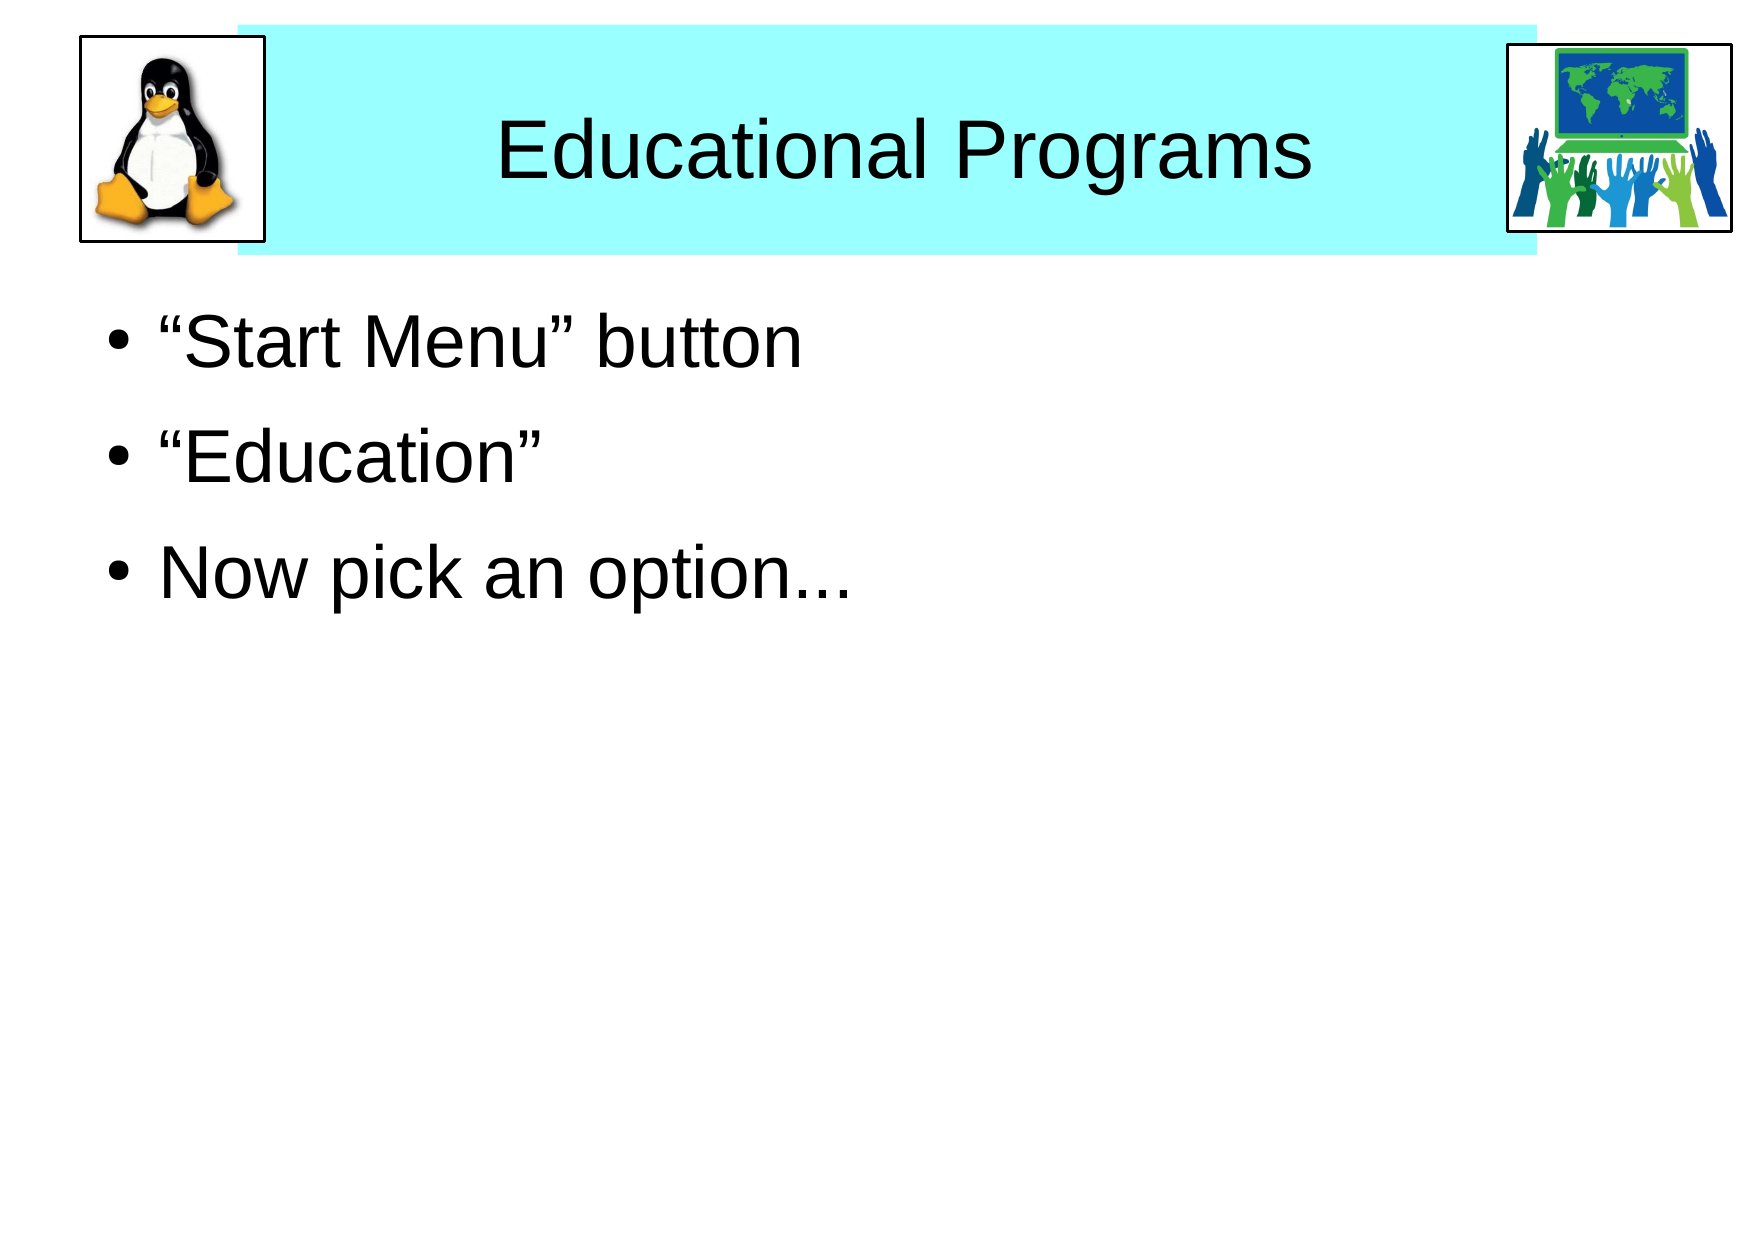

# Educational Programs
“Start Menu” button
“Education”
Now pick an option...